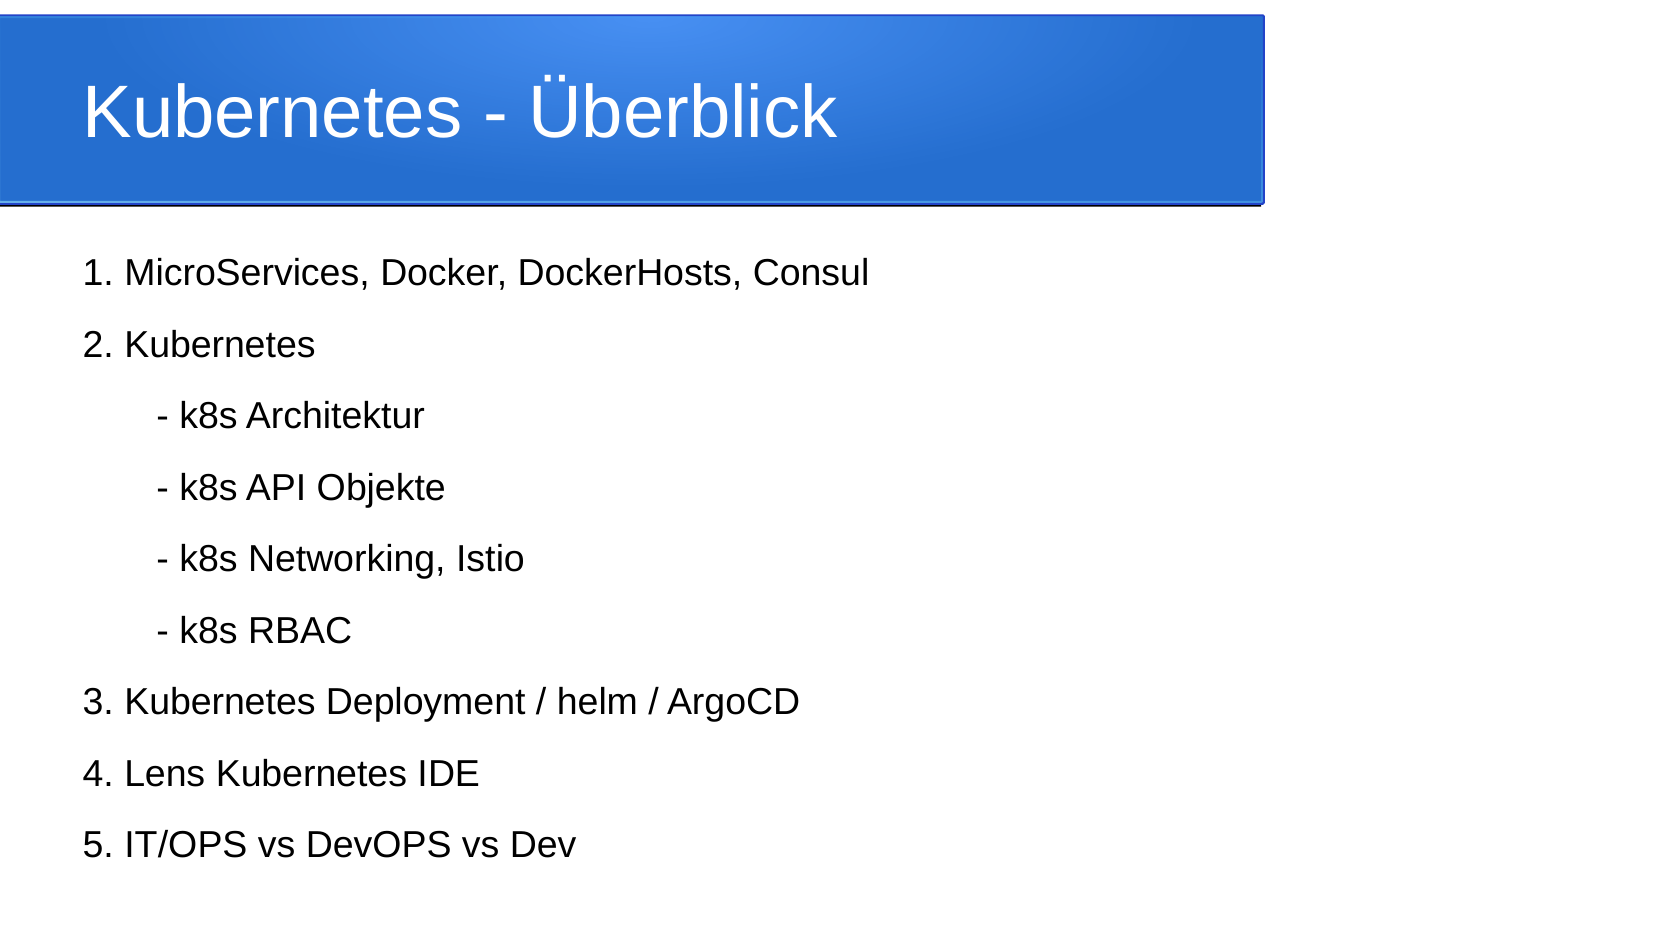

# Kubernetes - Überblick
1. MicroServices, Docker, DockerHosts, Consul
2. Kubernetes
	- k8s Architektur
	- k8s API Objekte
	- k8s Networking, Istio
	- k8s RBAC
3. Kubernetes Deployment / helm / ArgoCD
4. Lens Kubernetes IDE
5. IT/OPS vs DevOPS vs Dev